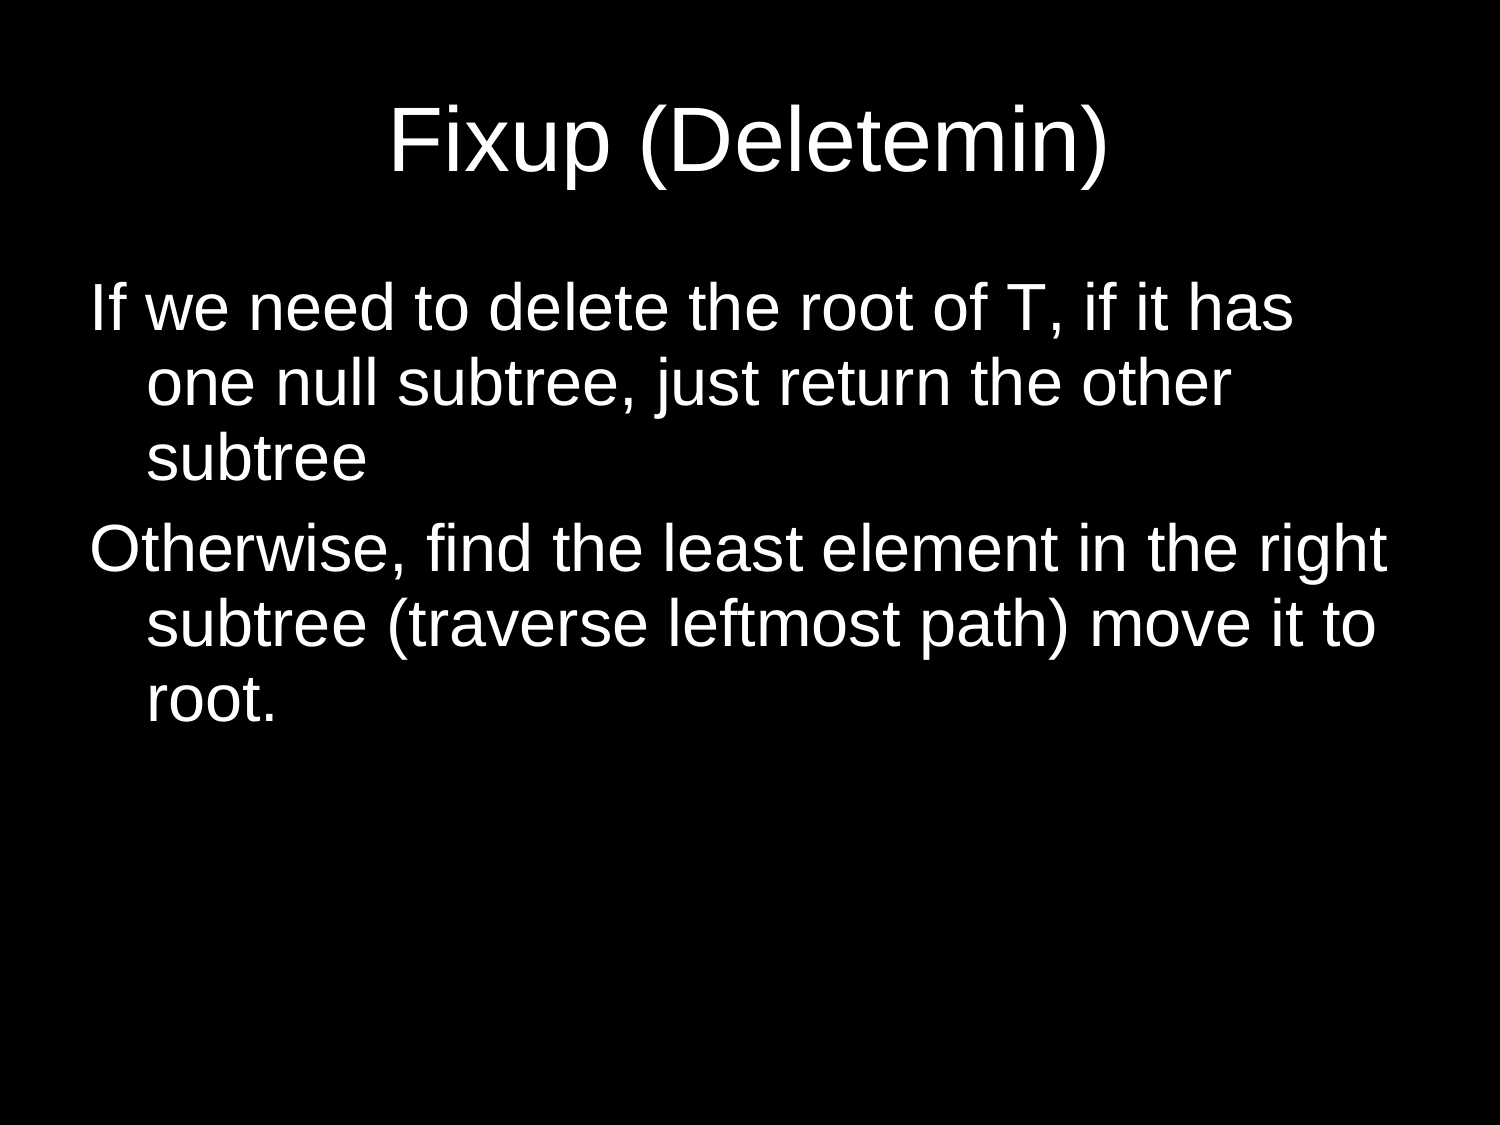

# Fixup (Deletemin)
If we need to delete the root of T, if it has one null subtree, just return the other subtree
Otherwise, find the least element in the right subtree (traverse leftmost path) move it to root.